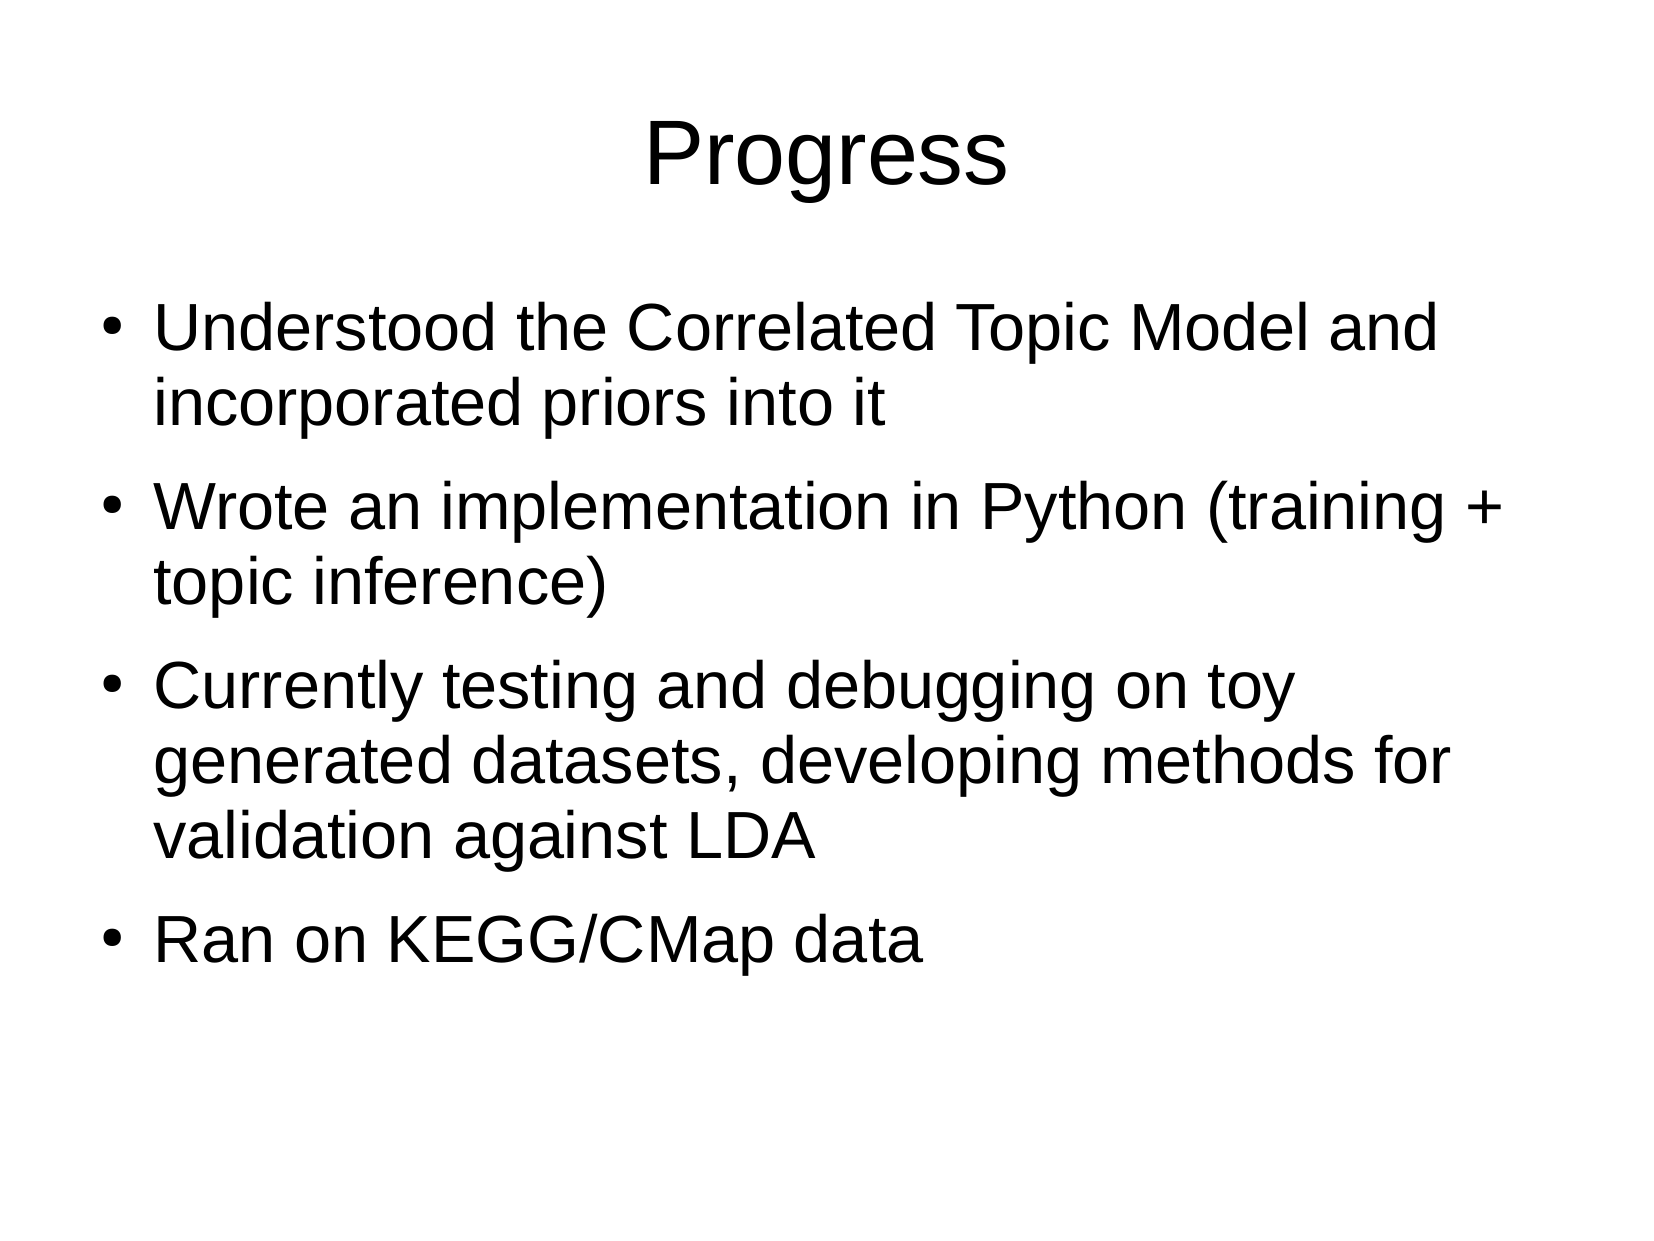

# Progress
Understood the Correlated Topic Model and incorporated priors into it
Wrote an implementation in Python (training + topic inference)
Currently testing and debugging on toy generated datasets, developing methods for validation against LDA
Ran on KEGG/CMap data